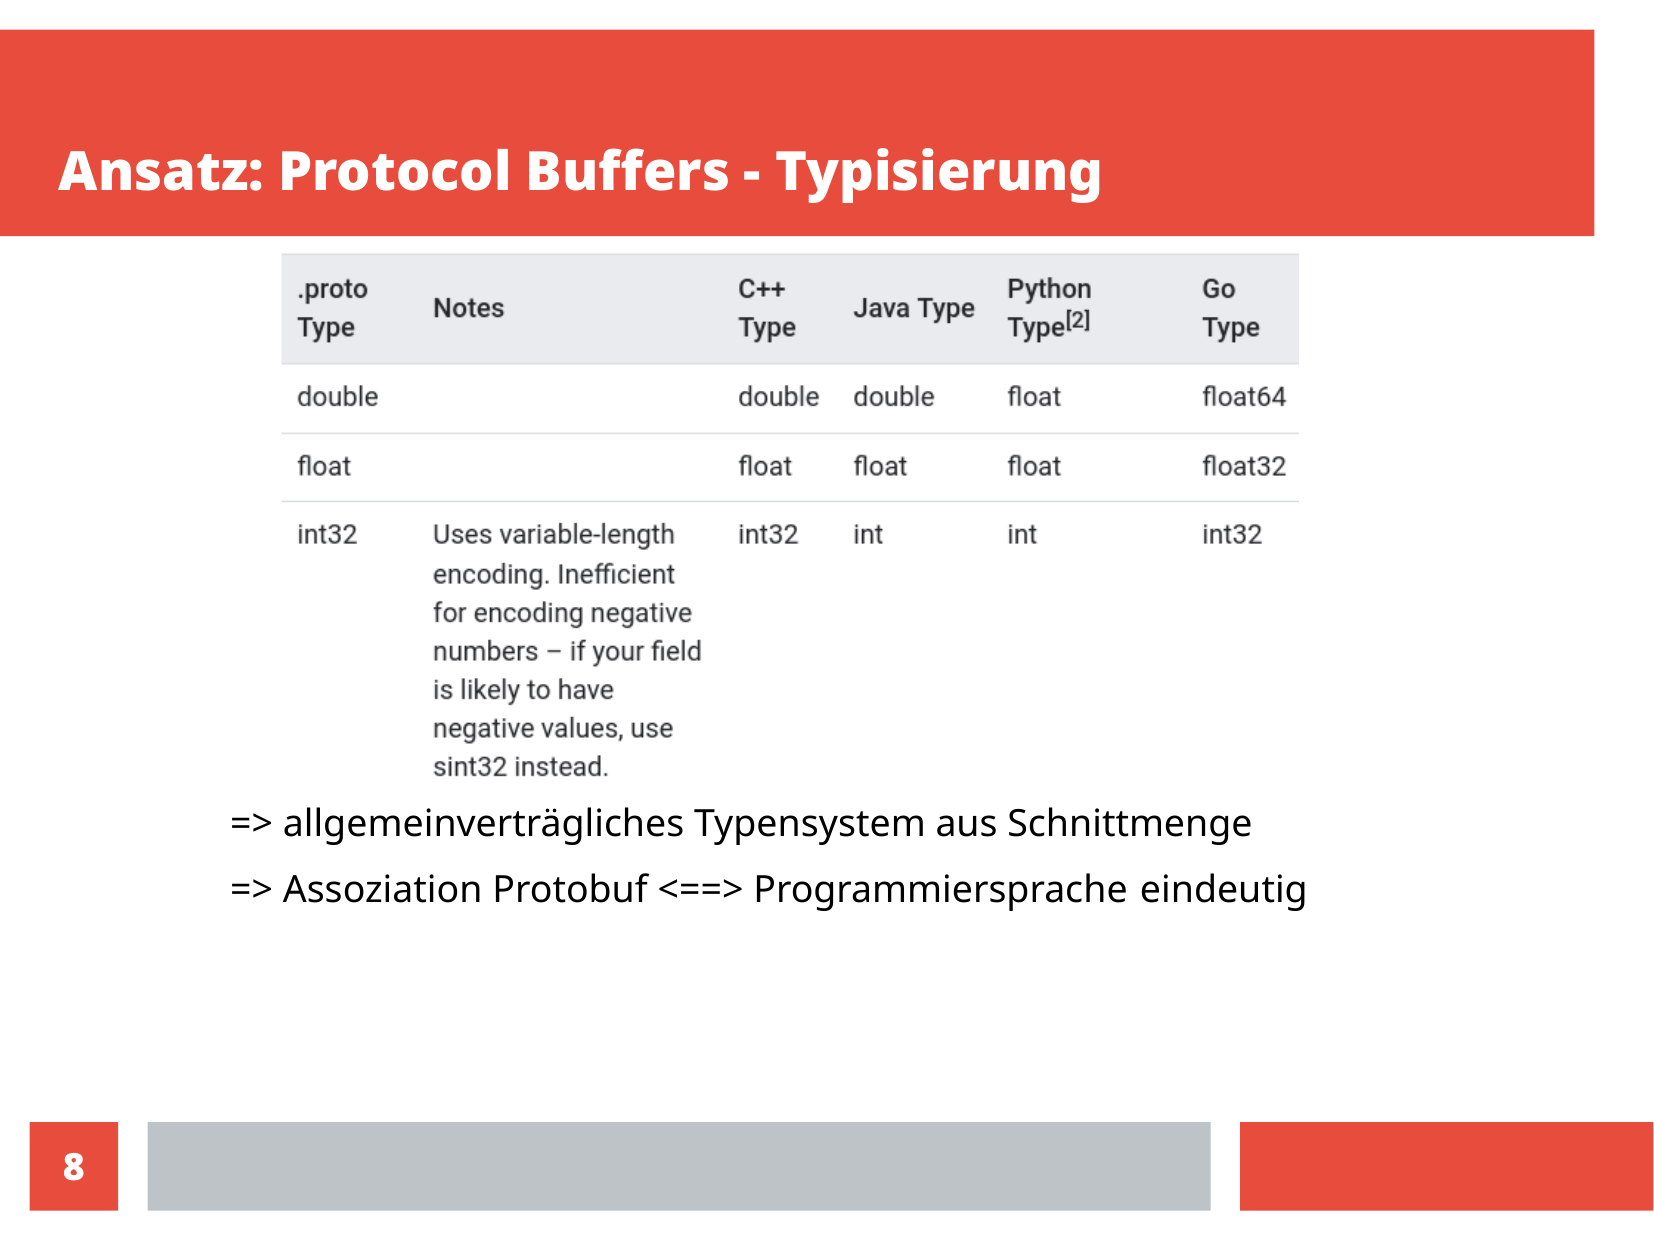

# Ansatz: Protocol Buffers - Typisierung
=> allgemeinverträgliches Typensystem aus Schnittmenge
=> Assoziation Protobuf <==> Programmiersprache	 eindeutig
8